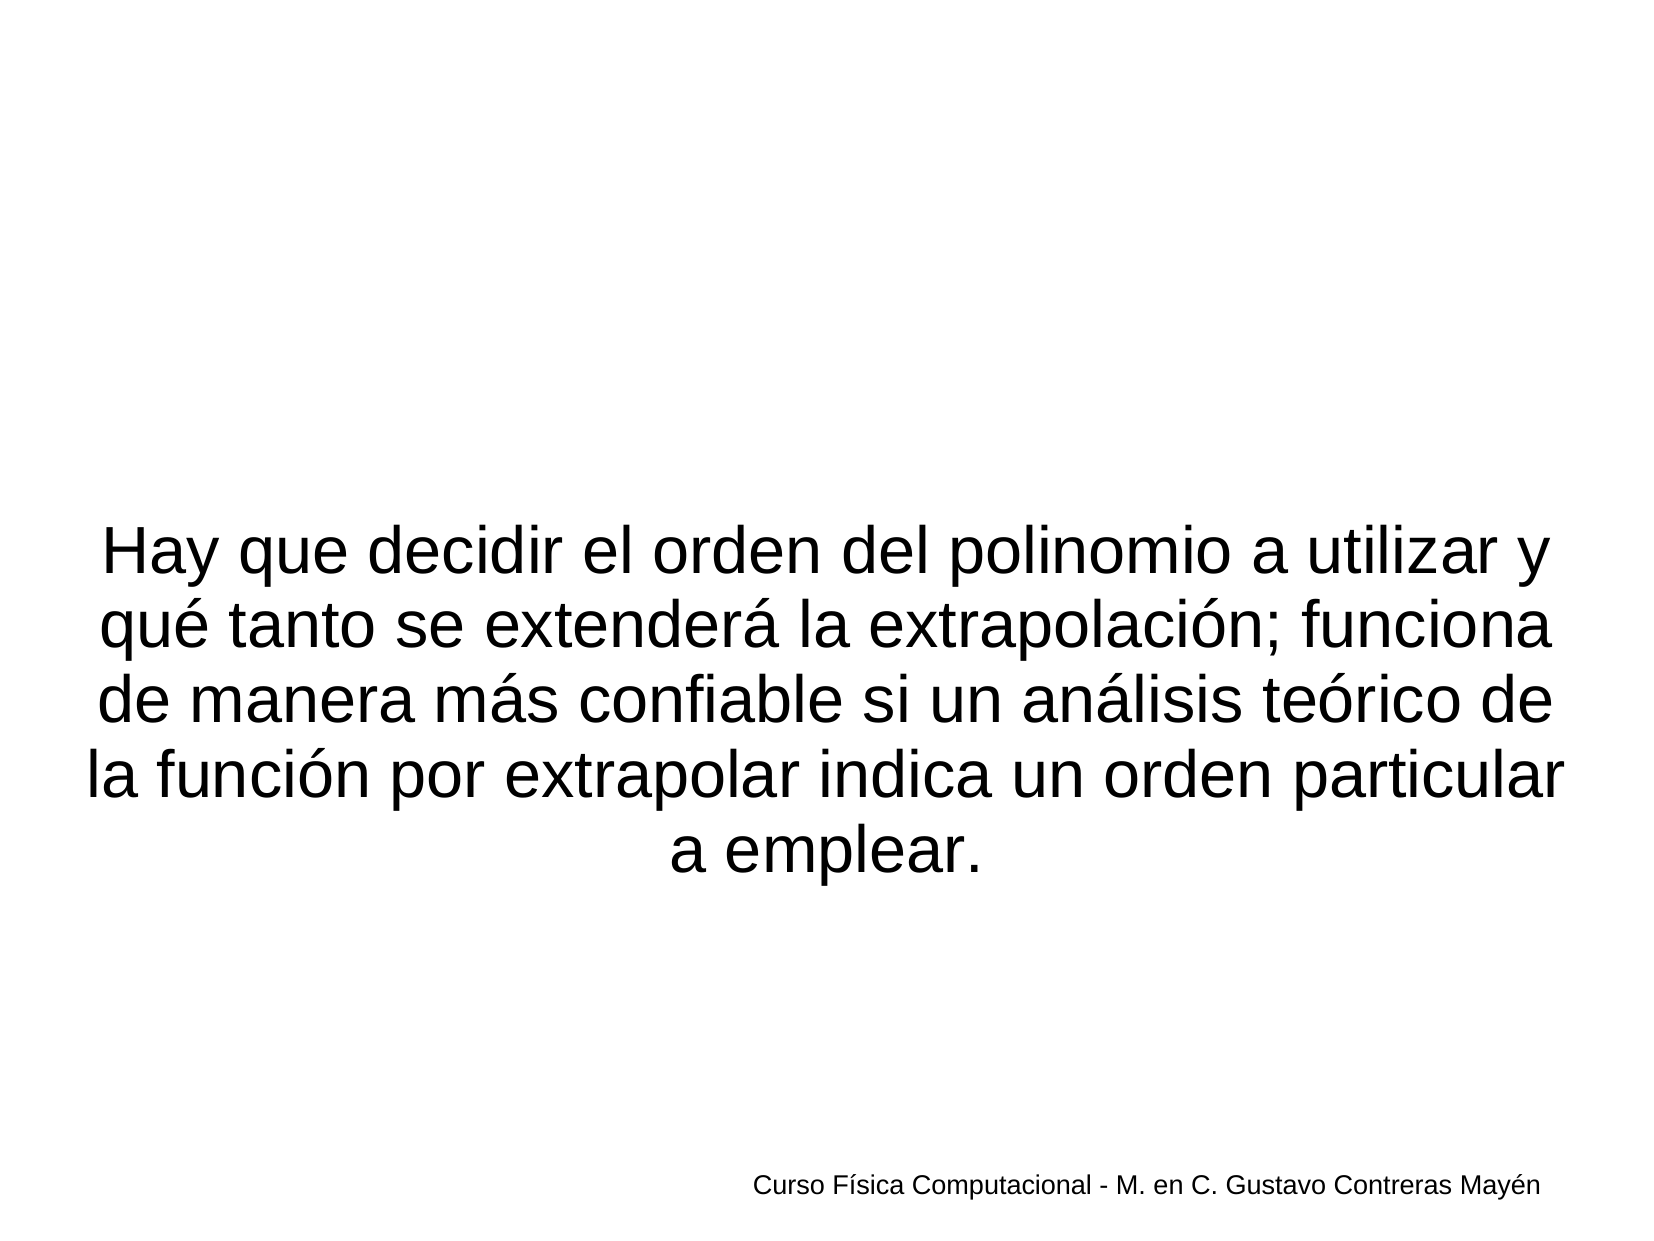

#
Hay que decidir el orden del polinomio a utilizar y qué tanto se extenderá la extrapolación; funciona de manera más confiable si un análisis teórico de la función por extrapolar indica un orden particular a emplear.